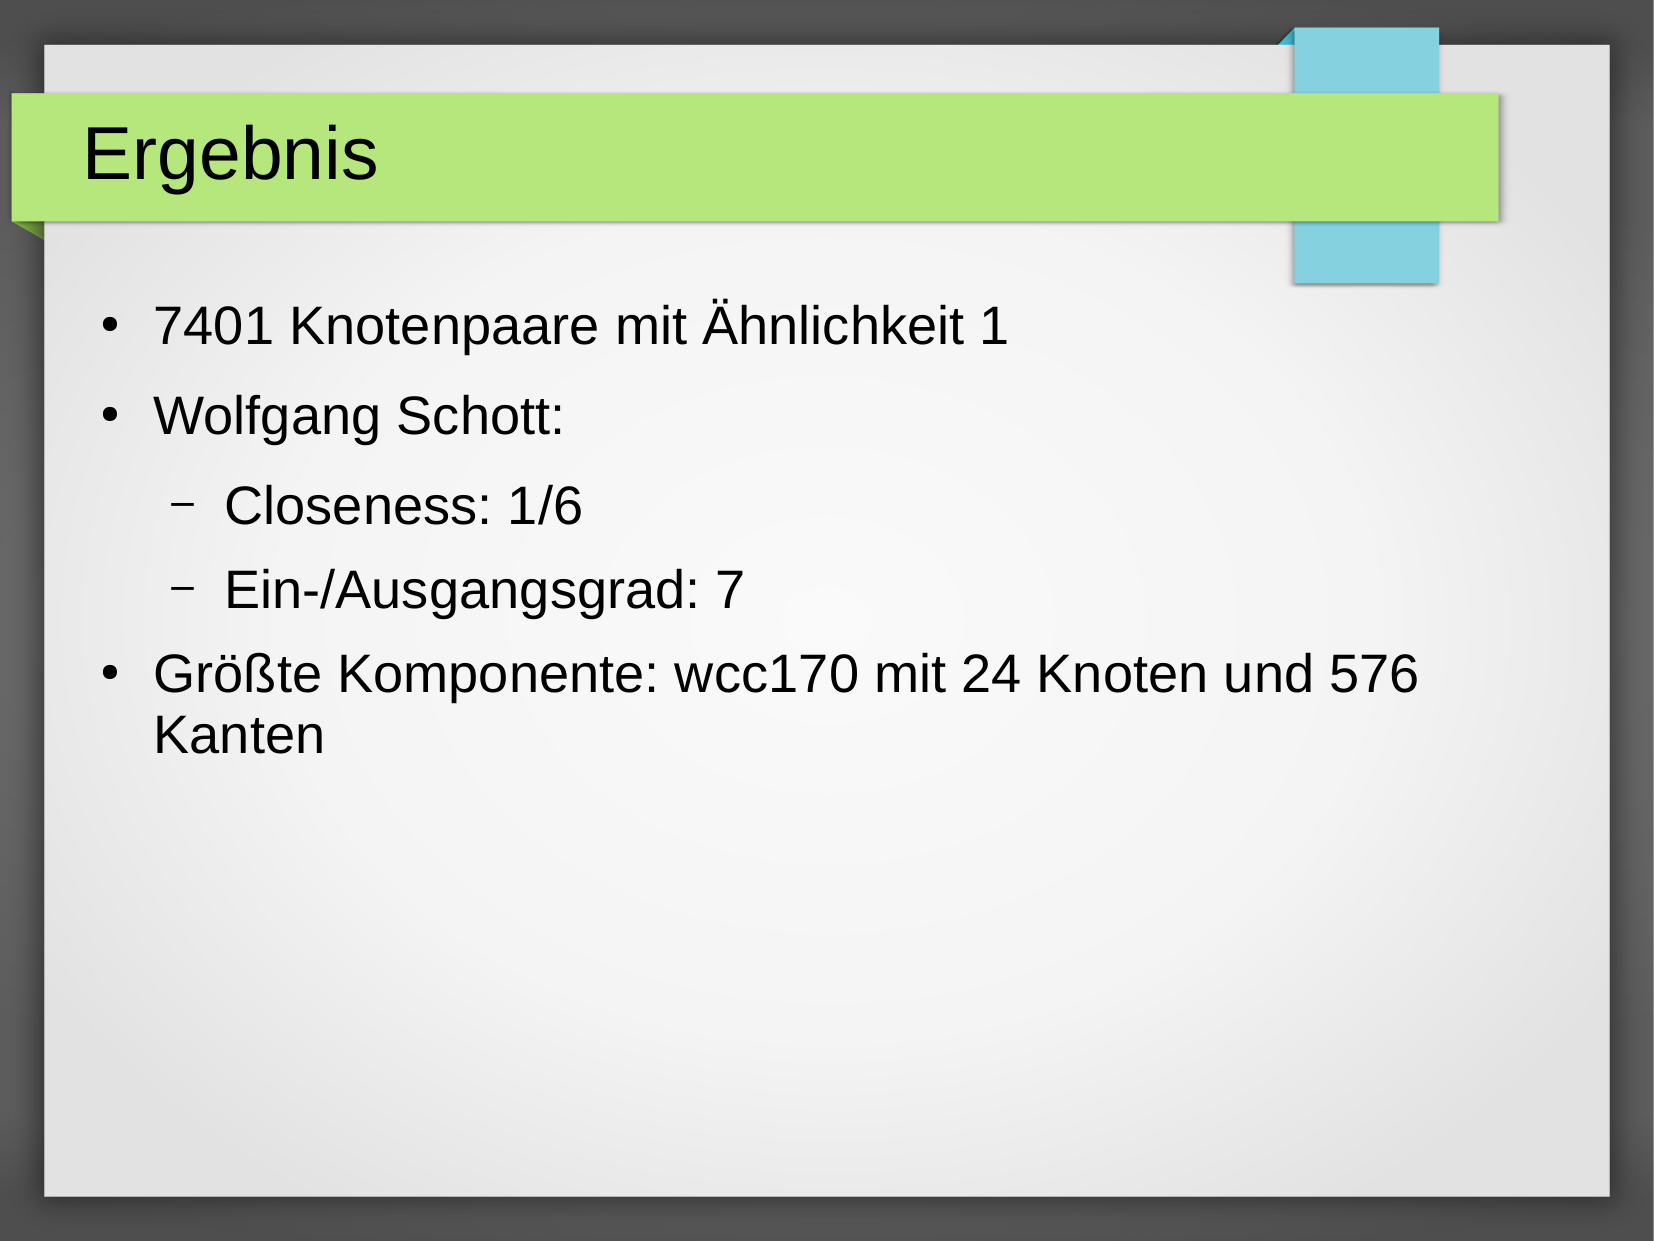

# Ergebnis
7401 Knotenpaare mit Ähnlichkeit 1
Wolfgang Schott:
Closeness: 1/6
Ein-/Ausgangsgrad: 7
Größte Komponente: wcc170 mit 24 Knoten und 576 Kanten